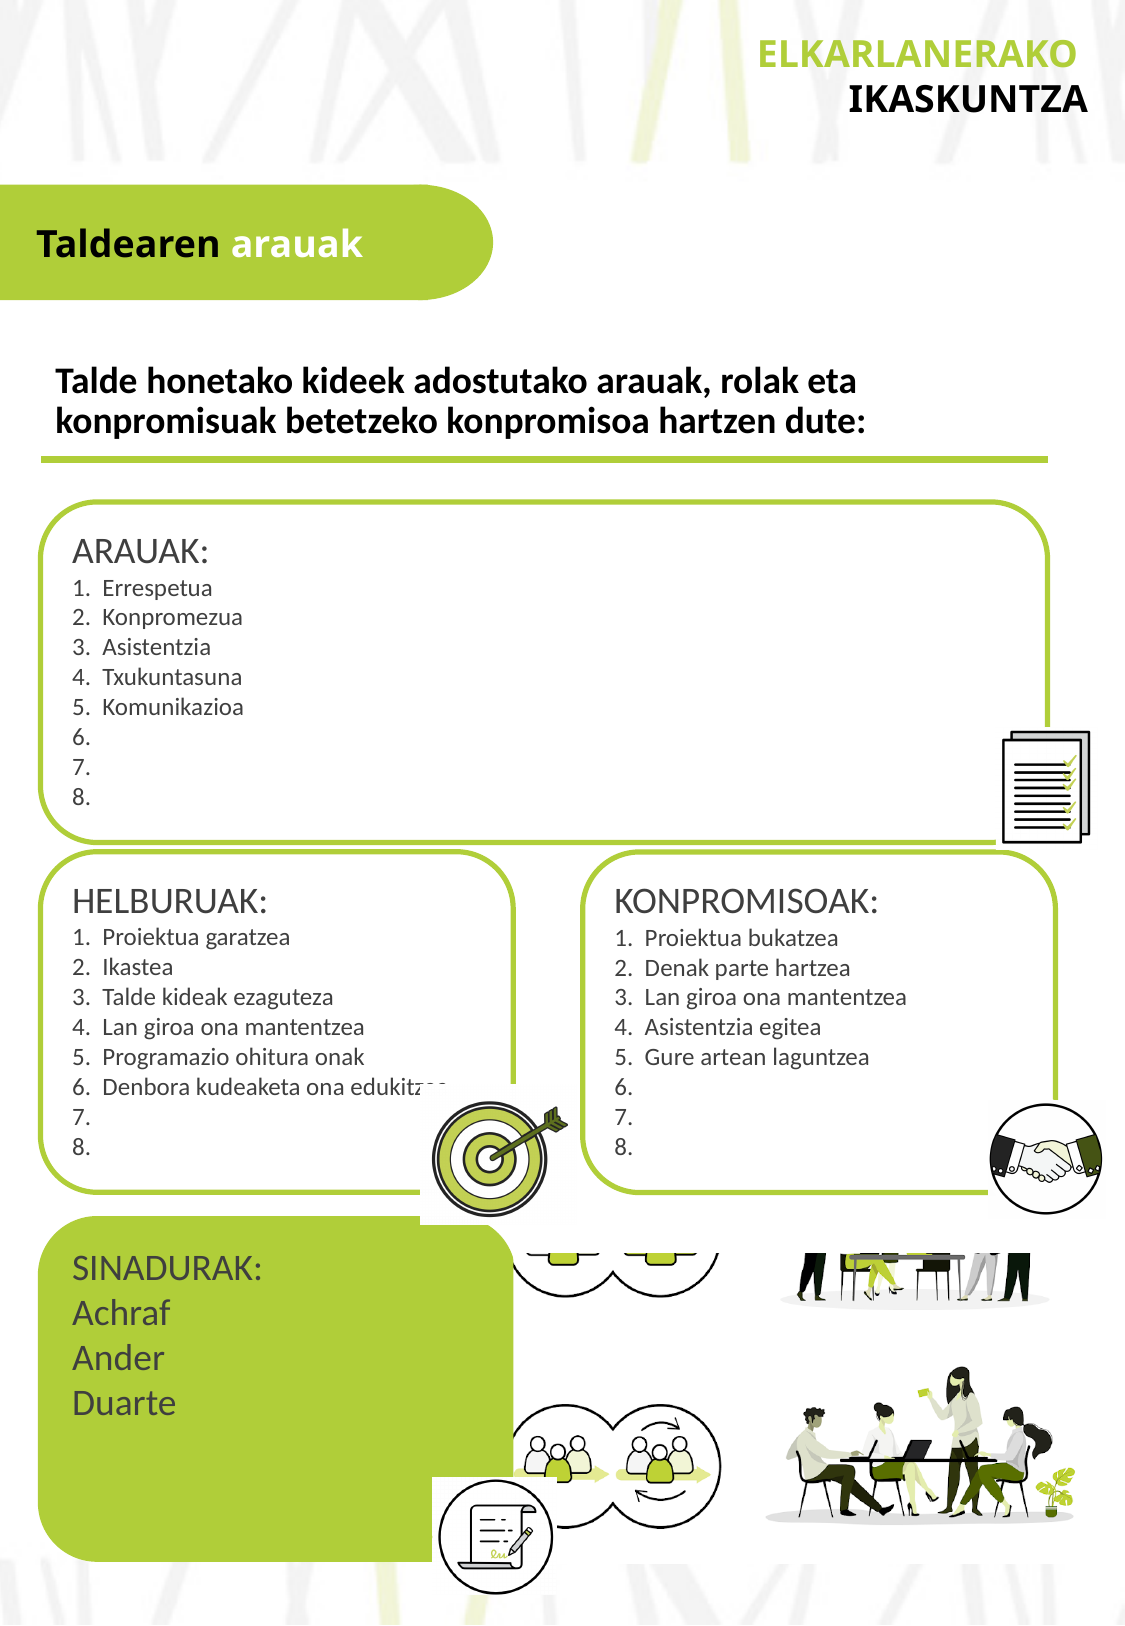

ELKARLANERAKO
IKASKUNTZA
Taldearen arauak
# Talde honetako kideek adostutako arauak, rolak eta konpromisuak betetzeko konpromisoa hartzen dute:
ARAUAK:
1. Errespetua
2. Konpromezua
3. Asistentzia
4. Txukuntasuna
5. Komunikazioa
6.
7.
8.
HELBURUAK:
1. Proiektua garatzea
2. Ikastea
3. Talde kideak ezaguteza
4. Lan giroa ona mantentzea
5. Programazio ohitura onak
6. Denbora kudeaketa ona edukitzea
7.
8.
KONPROMISOAK:
1. Proiektua bukatzea
2. Denak parte hartzea
3. Lan giroa ona mantentzea
4. Asistentzia egitea
5. Gure artean laguntzea
6.
7.
8.
SINADURAK:
Achraf
Ander
Duarte